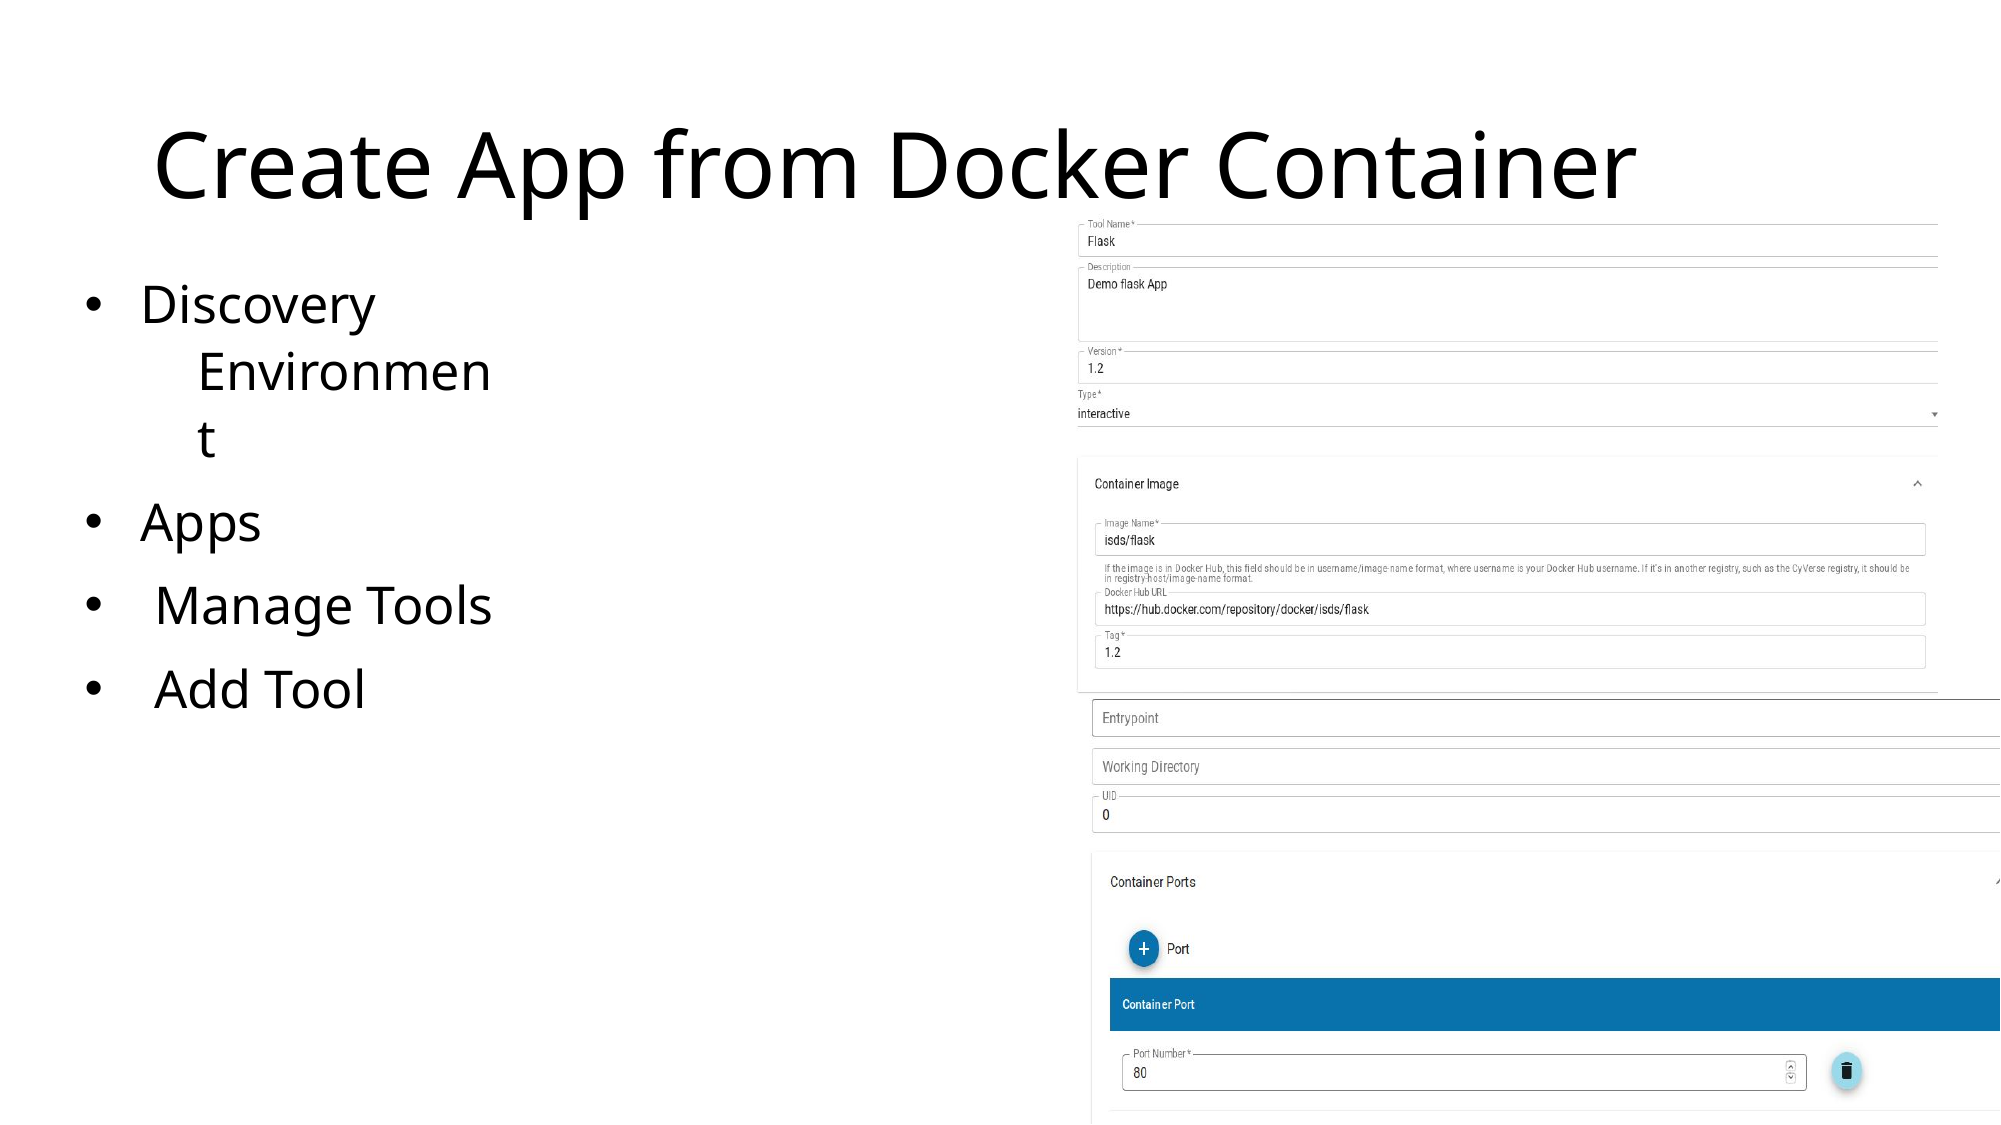

# Create App from Docker Container
Discovery Environment
Apps
 Manage Tools
 Add Tool